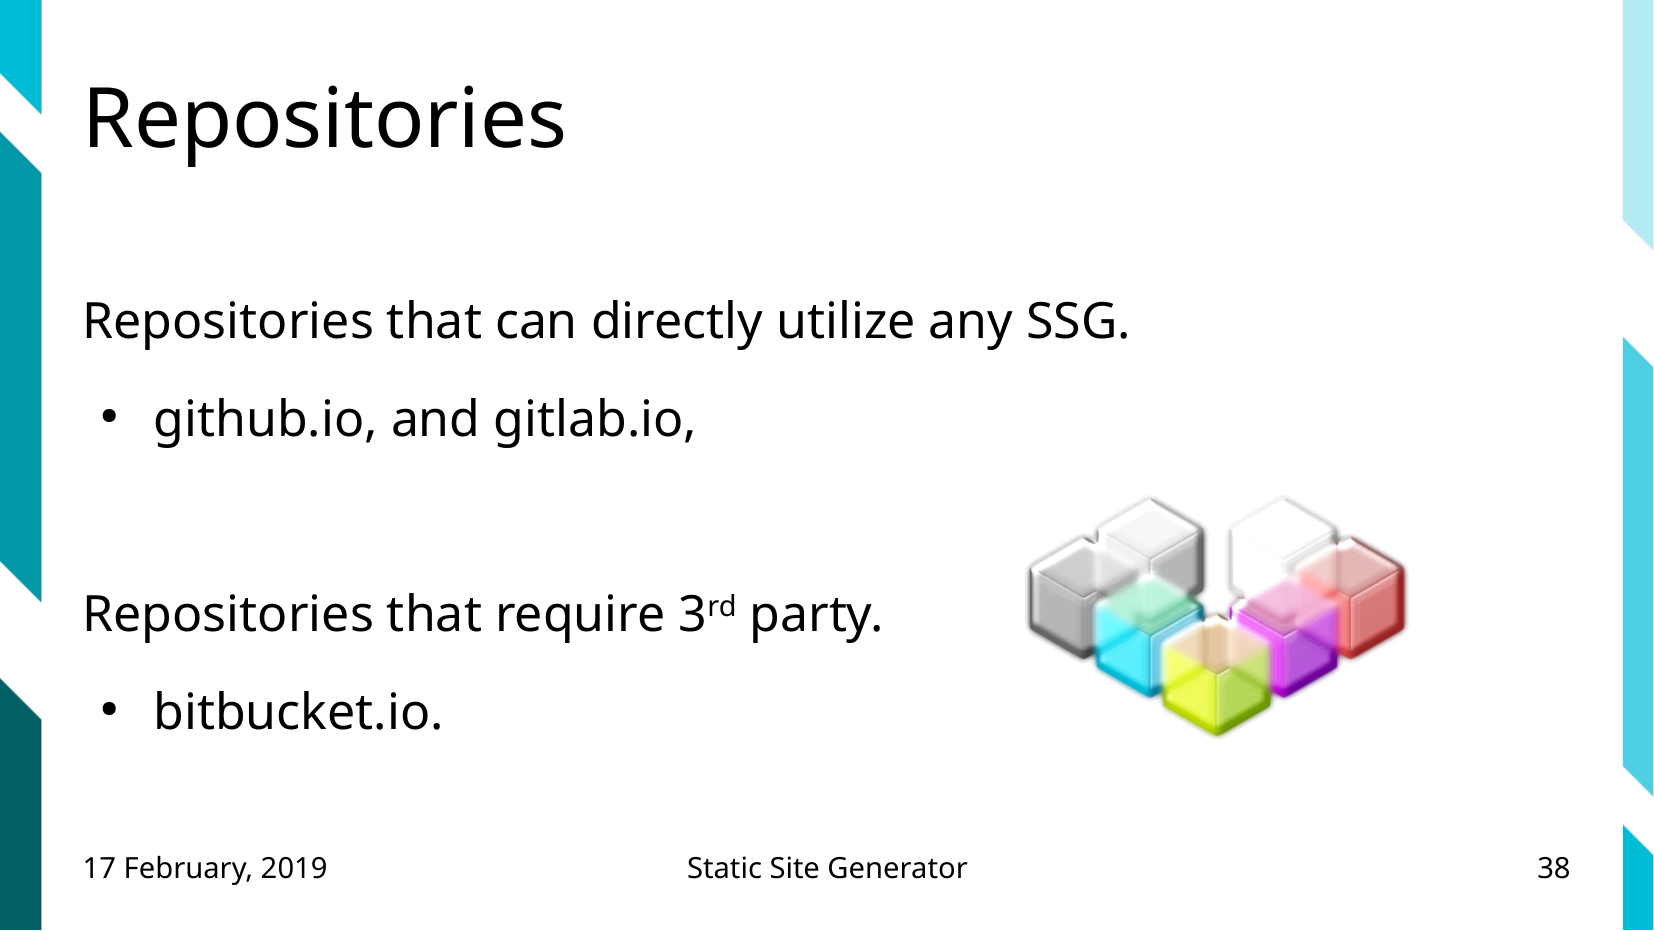

# Repositories
Repositories that can directly utilize any SSG.
github.io, and gitlab.io,
Repositories that require 3rd party.
bitbucket.io.
17 February, 2019
Static Site Generator
38